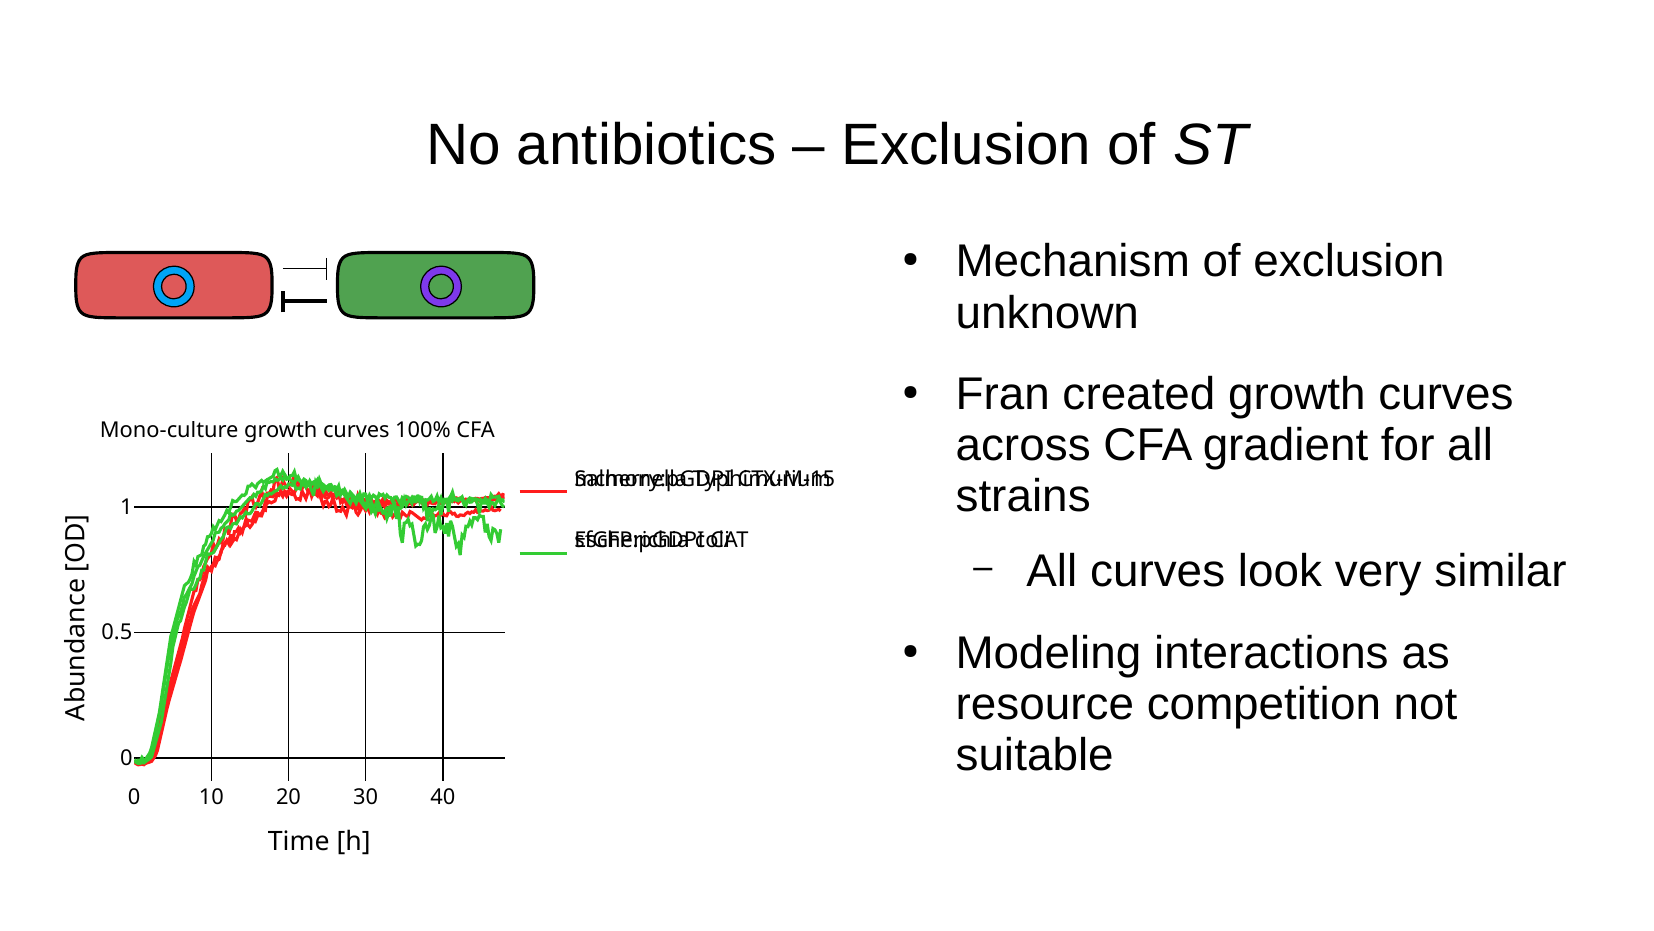

# No antibiotics – Exclusion of ST
Mechanism of exclusion unknown
Fran created growth curves across CFA gradient for all strains
All curves look very similar
Modeling interactions as resource competition not suitable